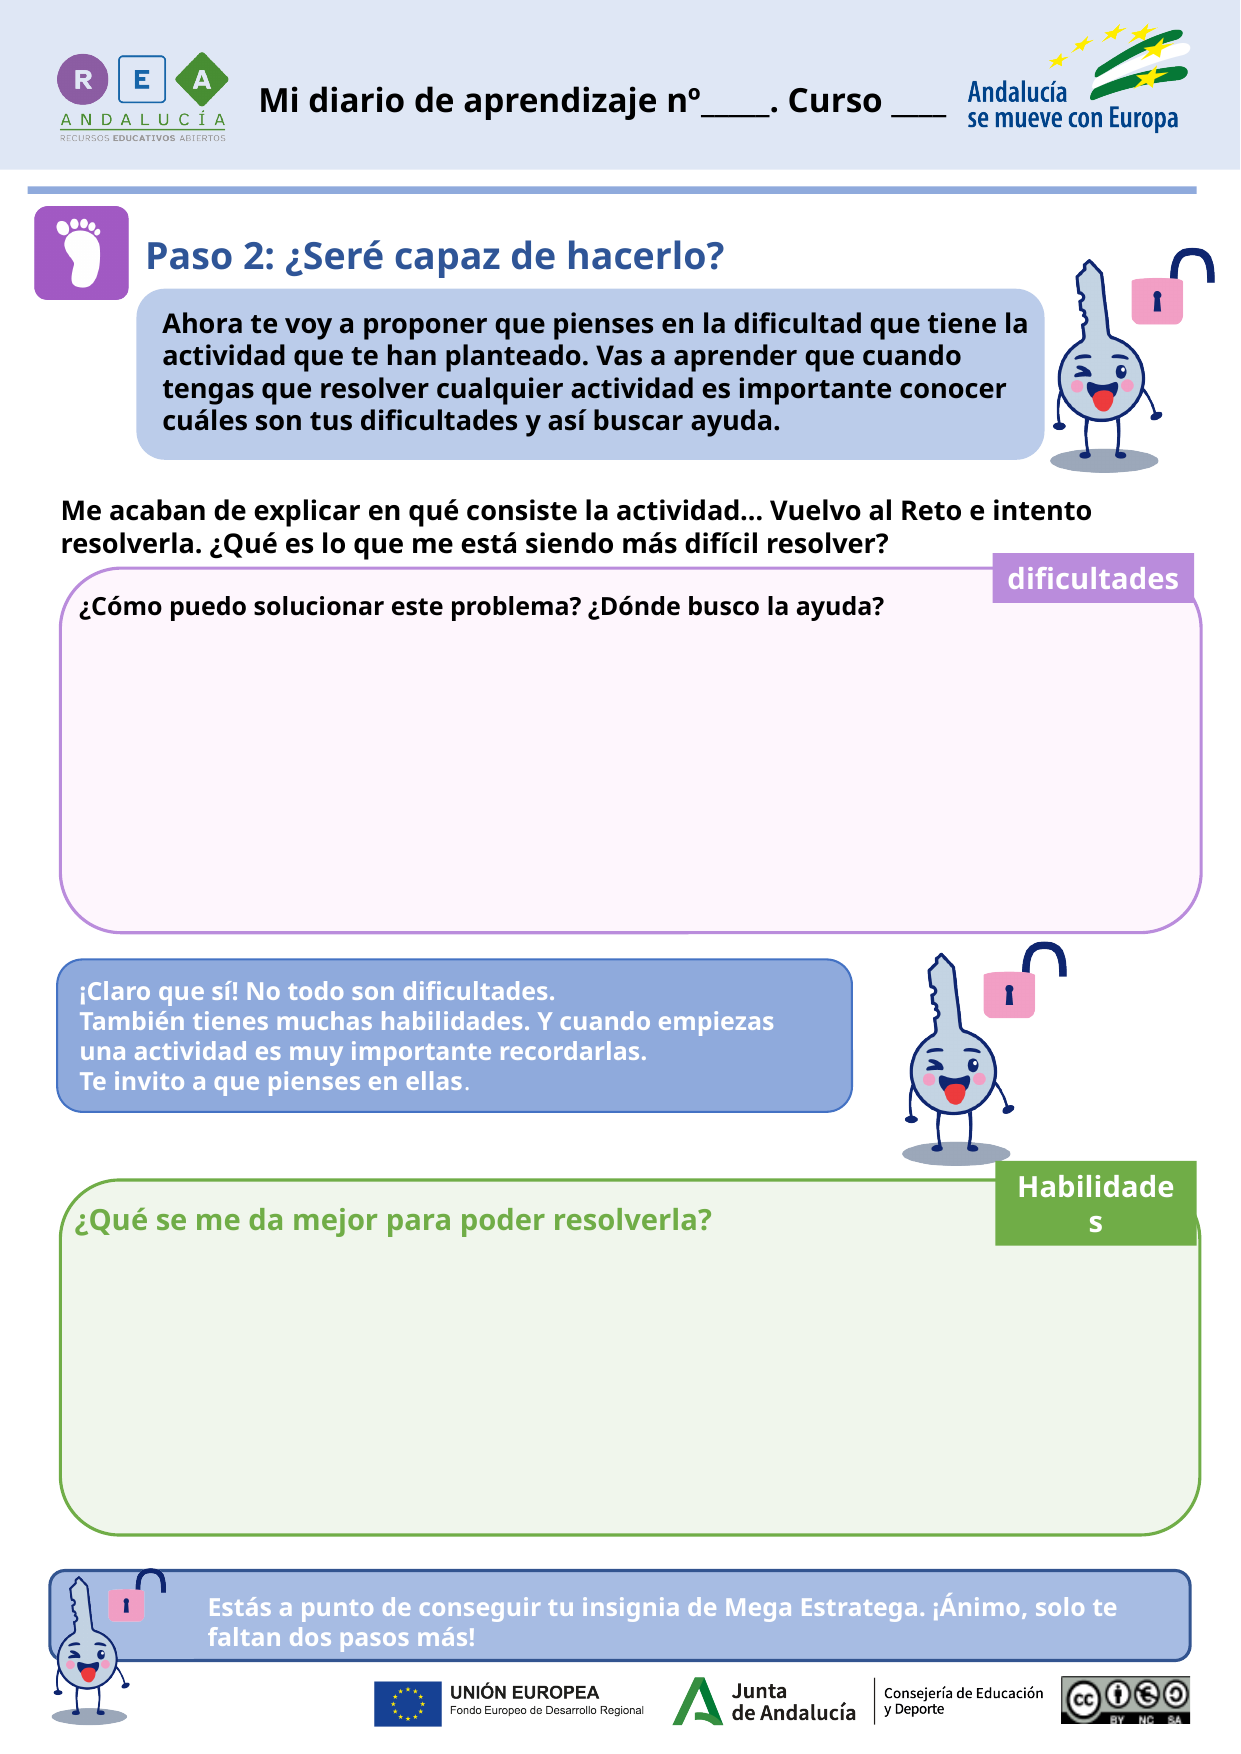

Mi diario de aprendizaje nº_____. Curso ____
Paso 2: ¿Seré capaz de hacerlo?
Ahora te voy a proponer que pienses en la dificultad que tiene la actividad que te han planteado. Vas a aprender que cuando tengas que resolver cualquier actividad es importante conocer cuáles son tus dificultades y así buscar ayuda.
Me acaban de explicar en qué consiste la actividad… Vuelvo al Reto e intento resolverla. ¿Qué es lo que me está siendo más difícil resolver?
dificultades
¿Cómo puedo solucionar este problema? ¿Dónde busco la ayuda?
¡Claro que sí! No todo son dificultades.
También tienes muchas habilidades. Y cuando empiezas una actividad es muy importante recordarlas.
Te invito a que pienses en ellas.
Habilidades
¿Qué se me da mejor para poder resolverla?
Estás a punto de conseguir tu insignia de Mega Estratega. ¡Ánimo, solo te faltan dos pasos más!